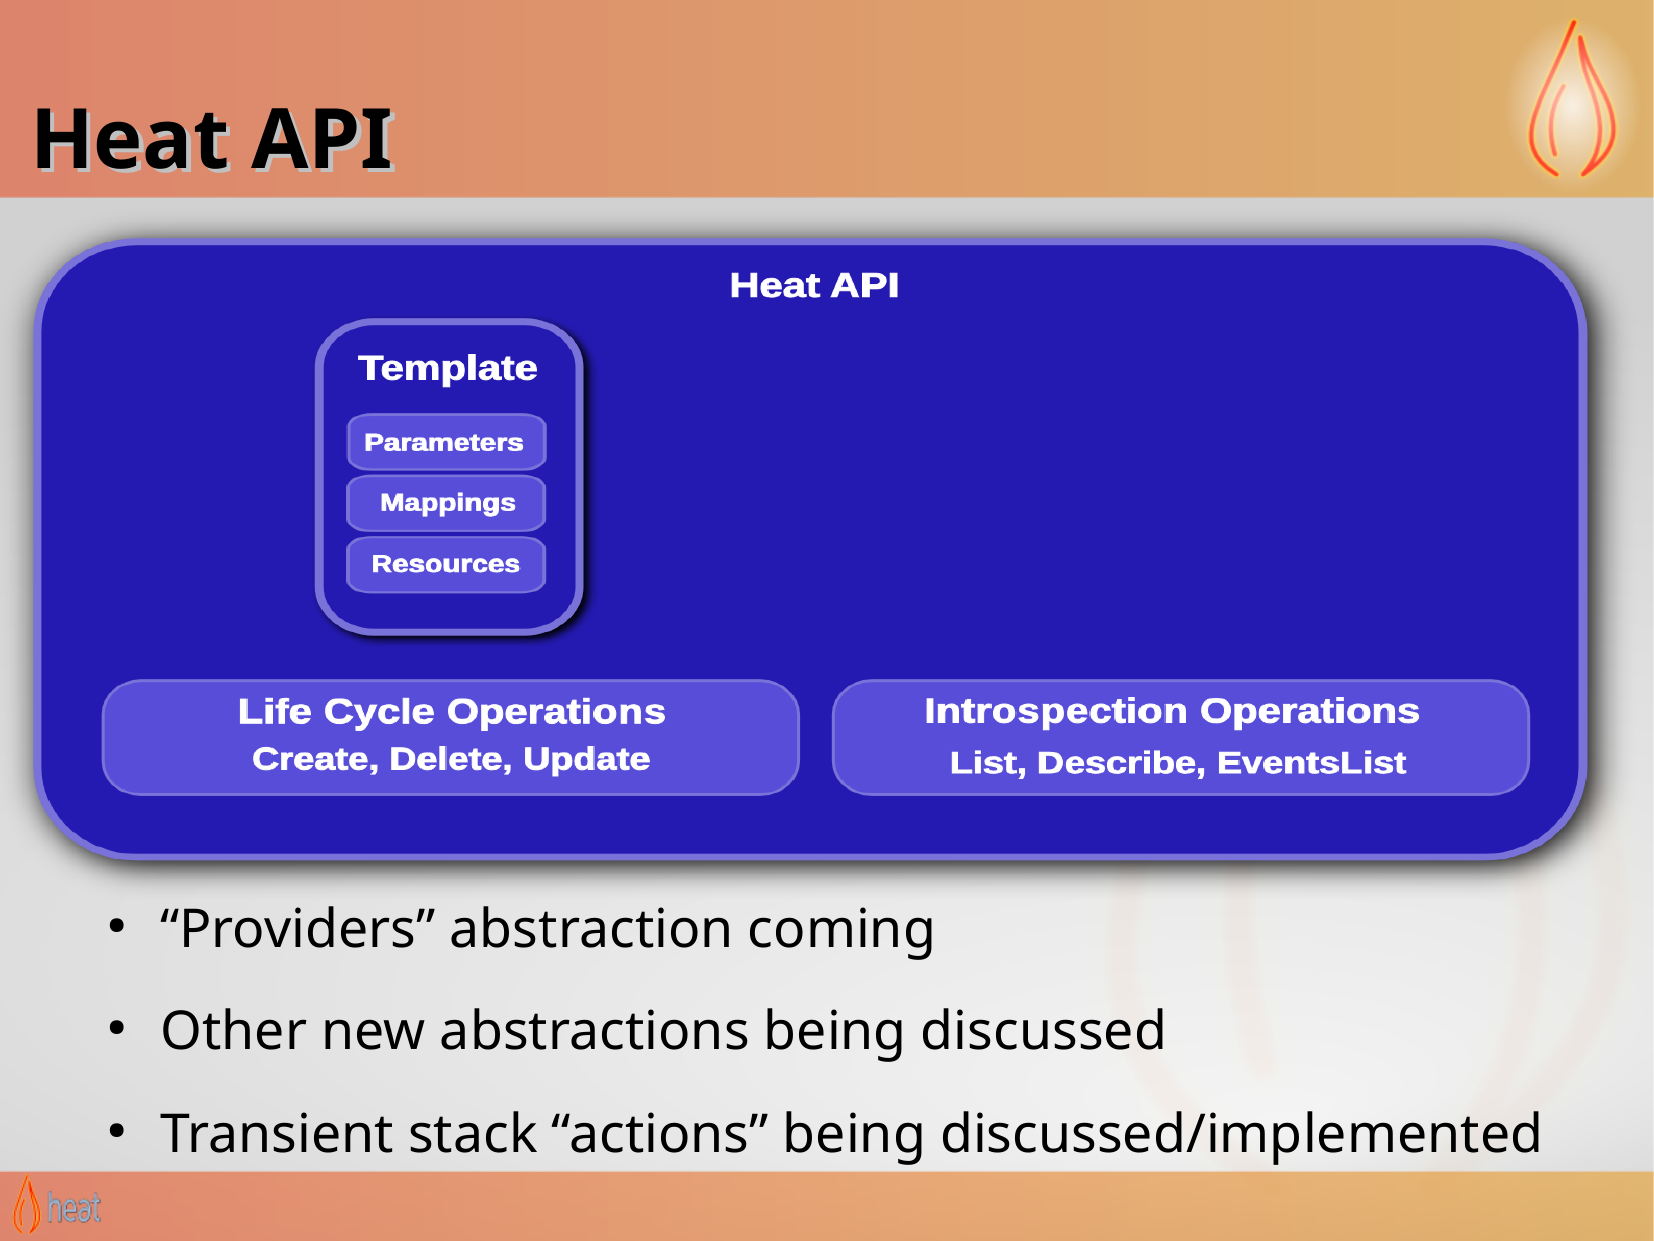

# Heat API
“Providers” abstraction coming
Other new abstractions being discussed
Transient stack “actions” being discussed/implemented